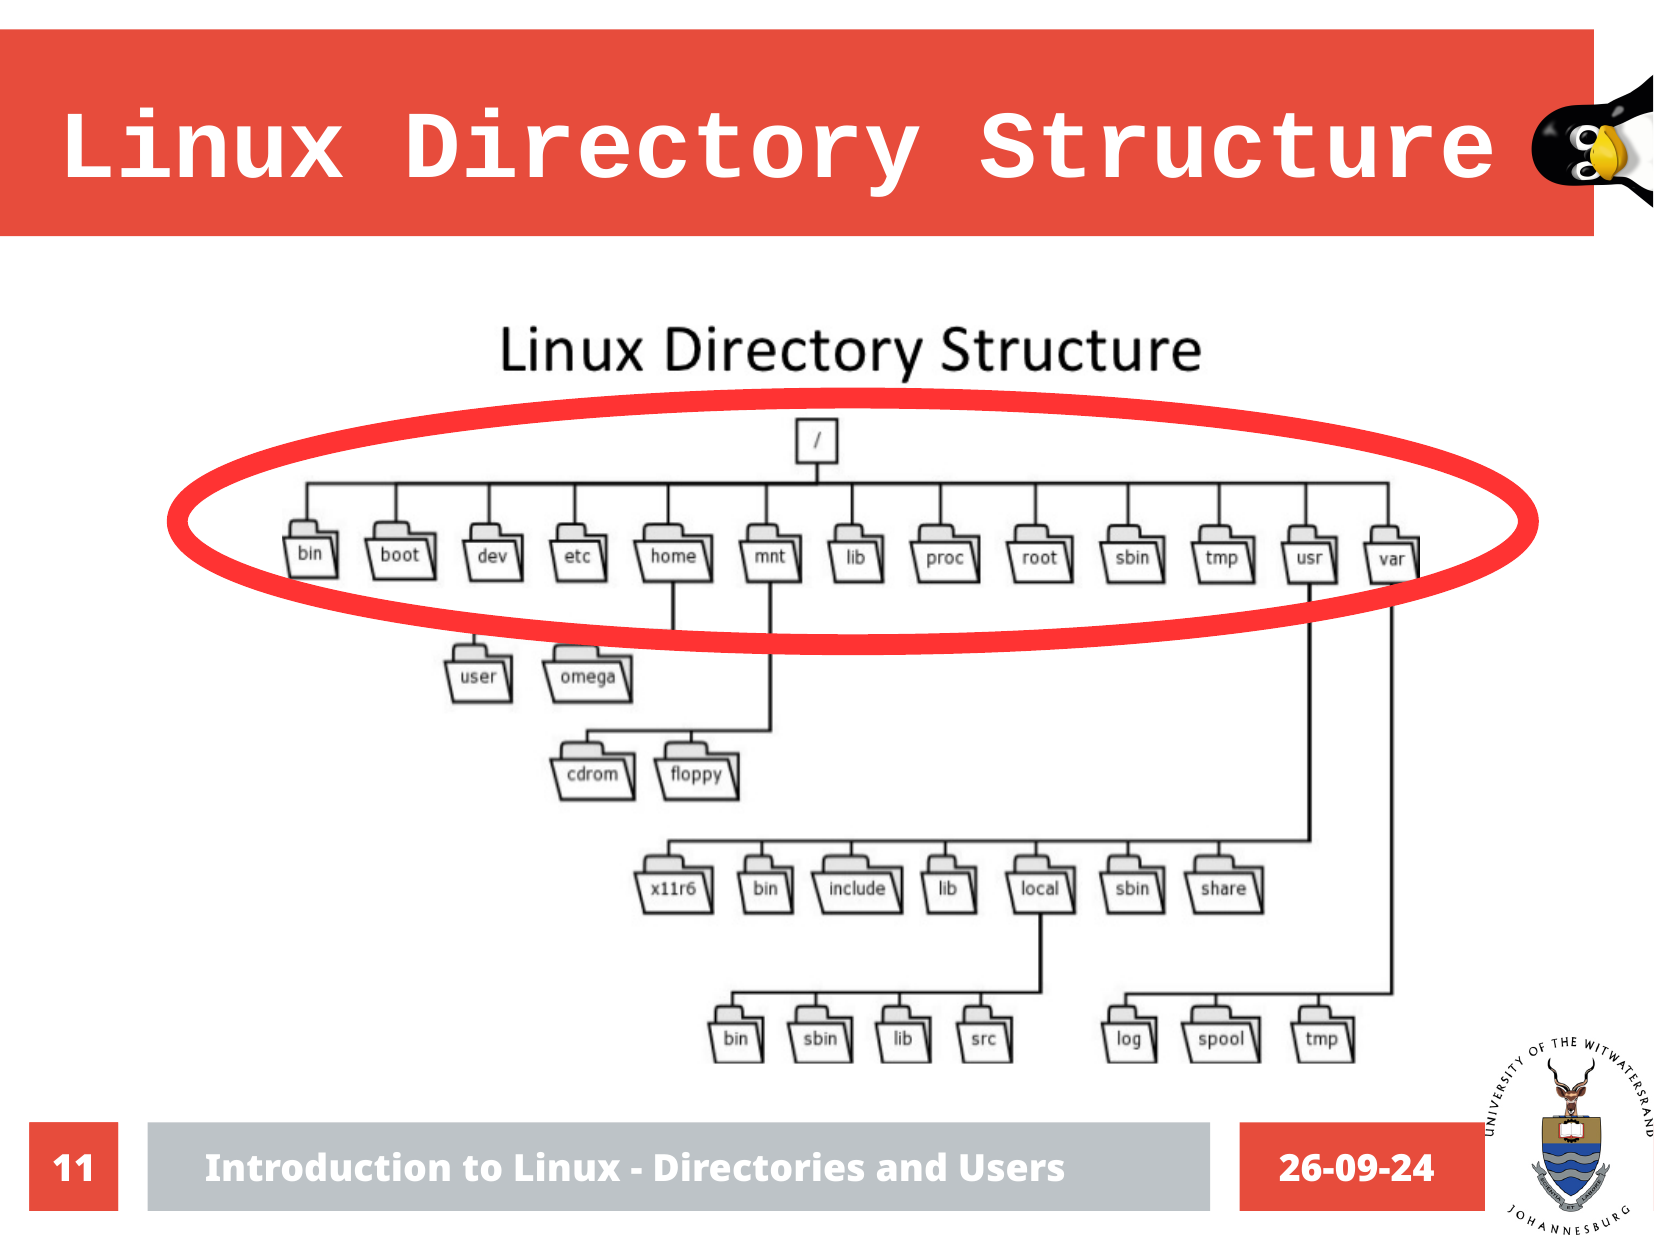

# Linux Directory Structure
11
 Introduction to Linux - Directories and Users